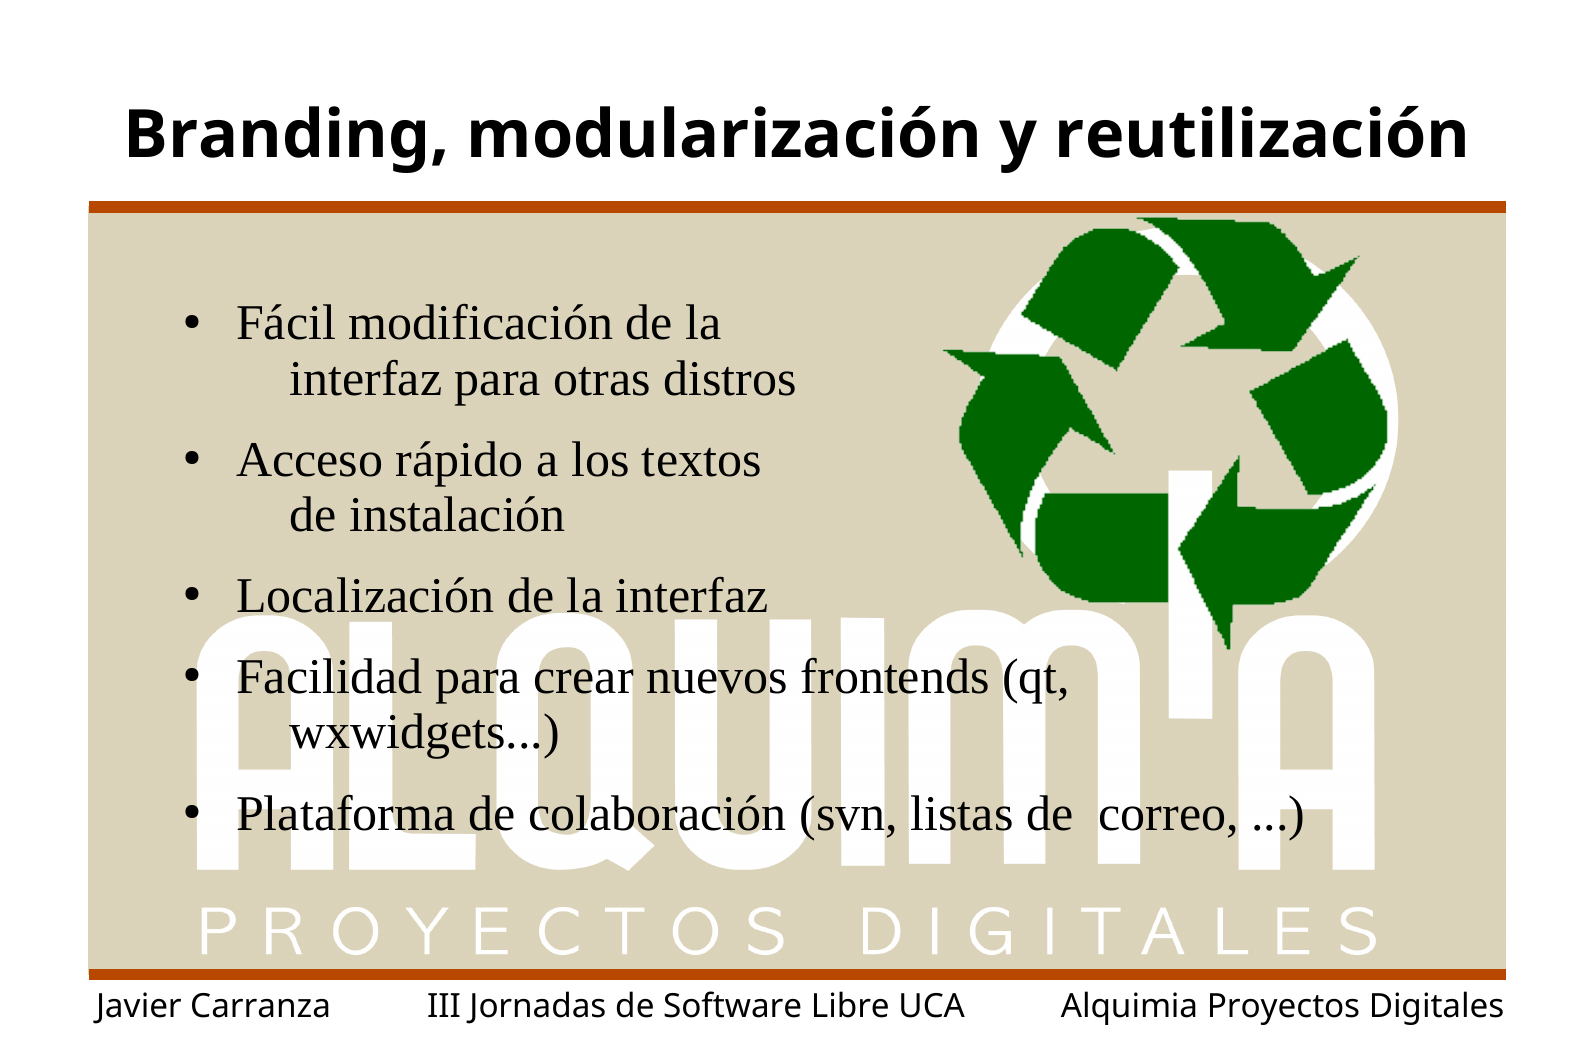

# Branding, modularización y reutilización
Fácil modificación de la
interfaz para otras distros
Acceso rápido a los textos
de instalación
Localización de la interfaz
Facilidad para crear nuevos frontends (qt, wxwidgets...)
Plataforma de colaboración (svn, listas de correo, ...)
 Javier Carranza III Jornadas de Software Libre UCA Alquimia Proyectos Digitales